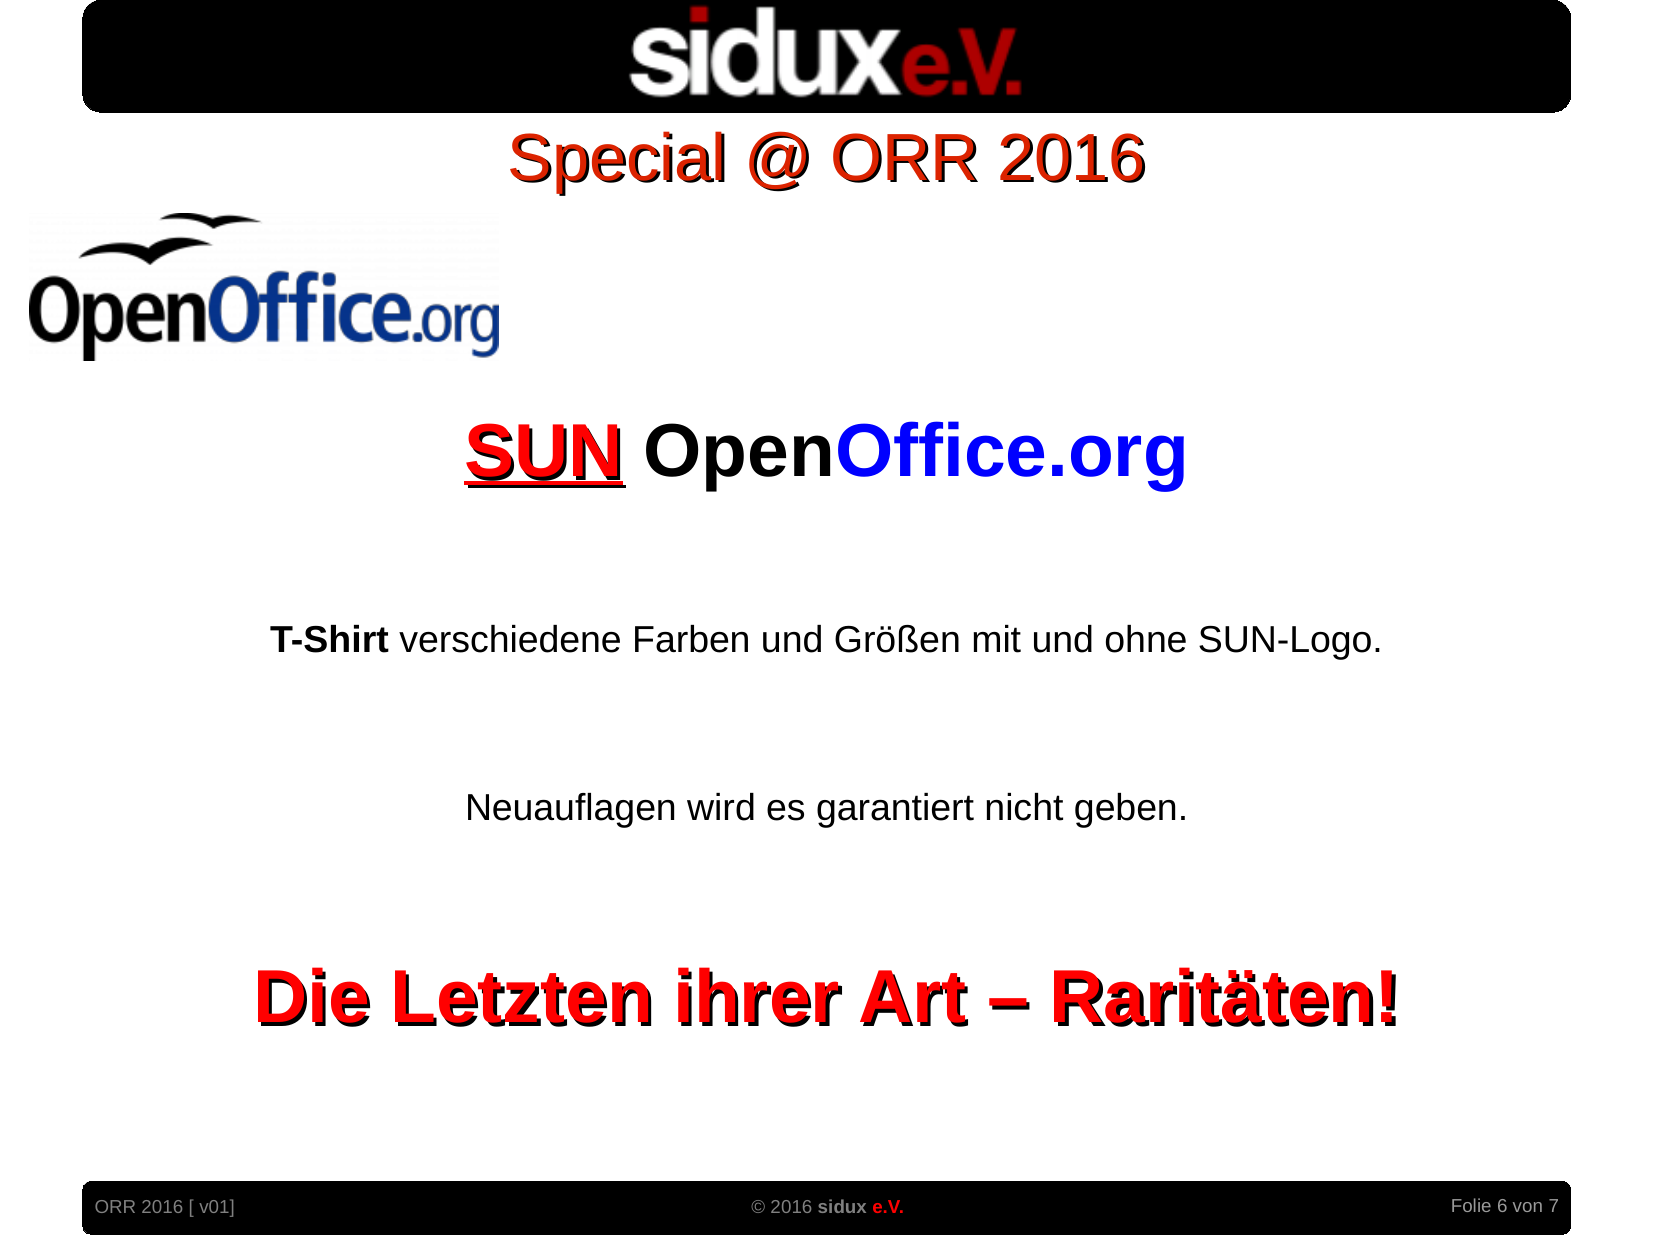

Special @ ORR 2016
SUN OpenOffice.org
T-Shirt verschiedene Farben und Größen mit und ohne SUN-Logo.
Neuauflagen wird es garantiert nicht geben.
Die Letzten ihrer Art – Raritäten!